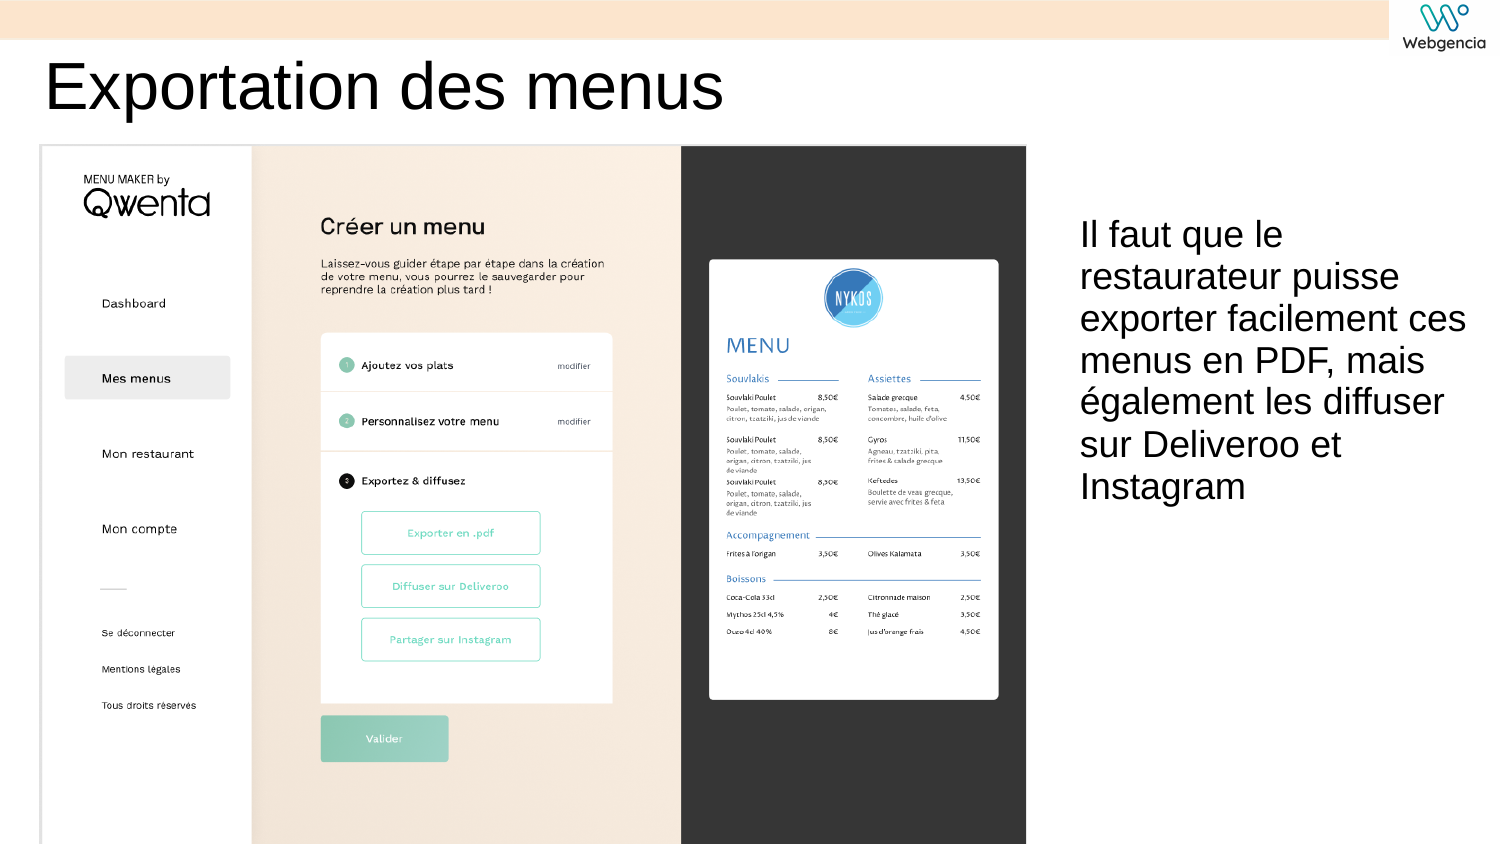

# Exportation des menus
Il faut que le restaurateur puisse exporter facilement ces menus en PDF, mais également les diffuser sur Deliveroo et Instagram